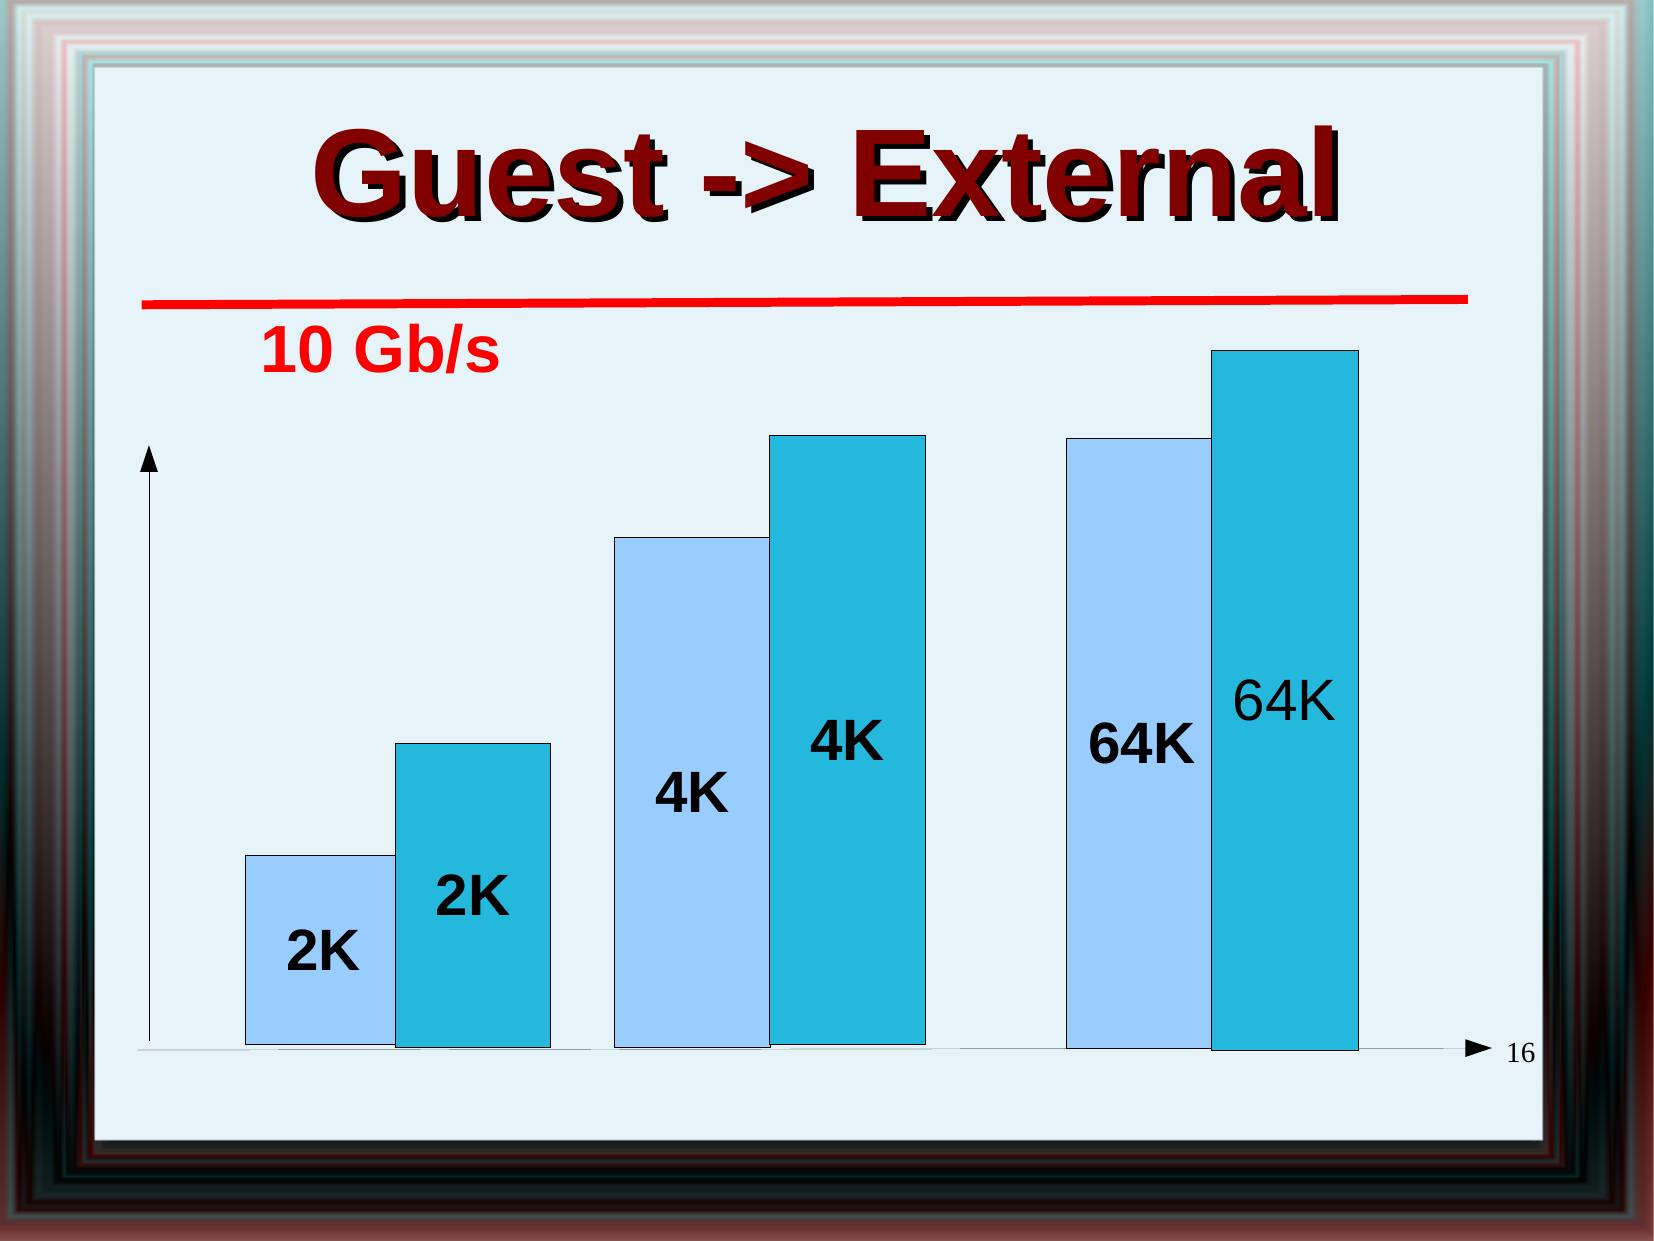

# Guest -> External
10 Gb/s
64K
4K
64K
4K
2K
2K
16